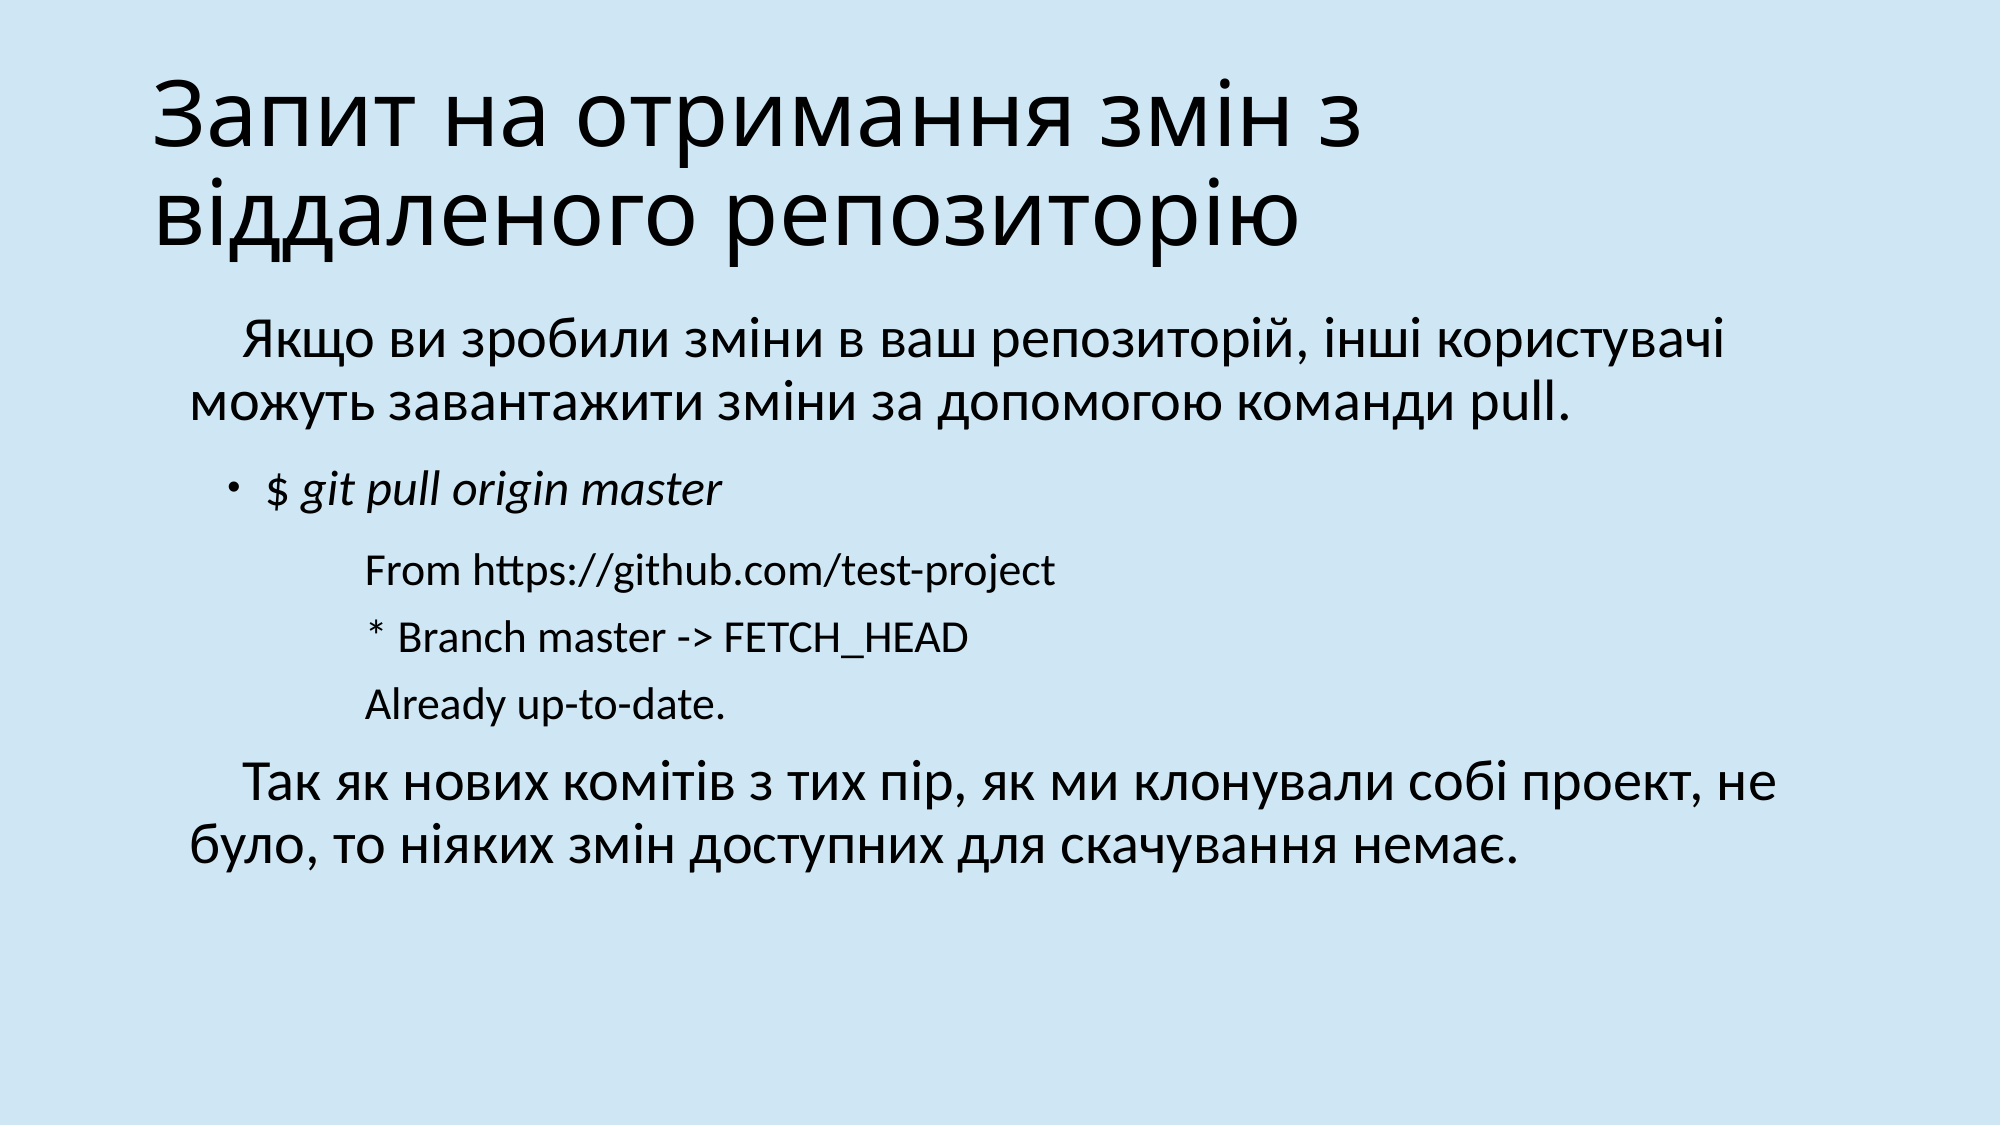

# Запит на отримання змін з віддаленого репозиторію
 Якщо ви зробили зміни в ваш репозиторій, інші користувачі можуть завантажити зміни за допомогою команди pull.
$ git pull origin master
From https://github.com/test-project
* Branch master -> FETCH_HEAD
Already up-to-date.
 Так як нових комітів з тих пір, як ми клонували собі проект, не було, то ніяких змін доступних для скачування немає.